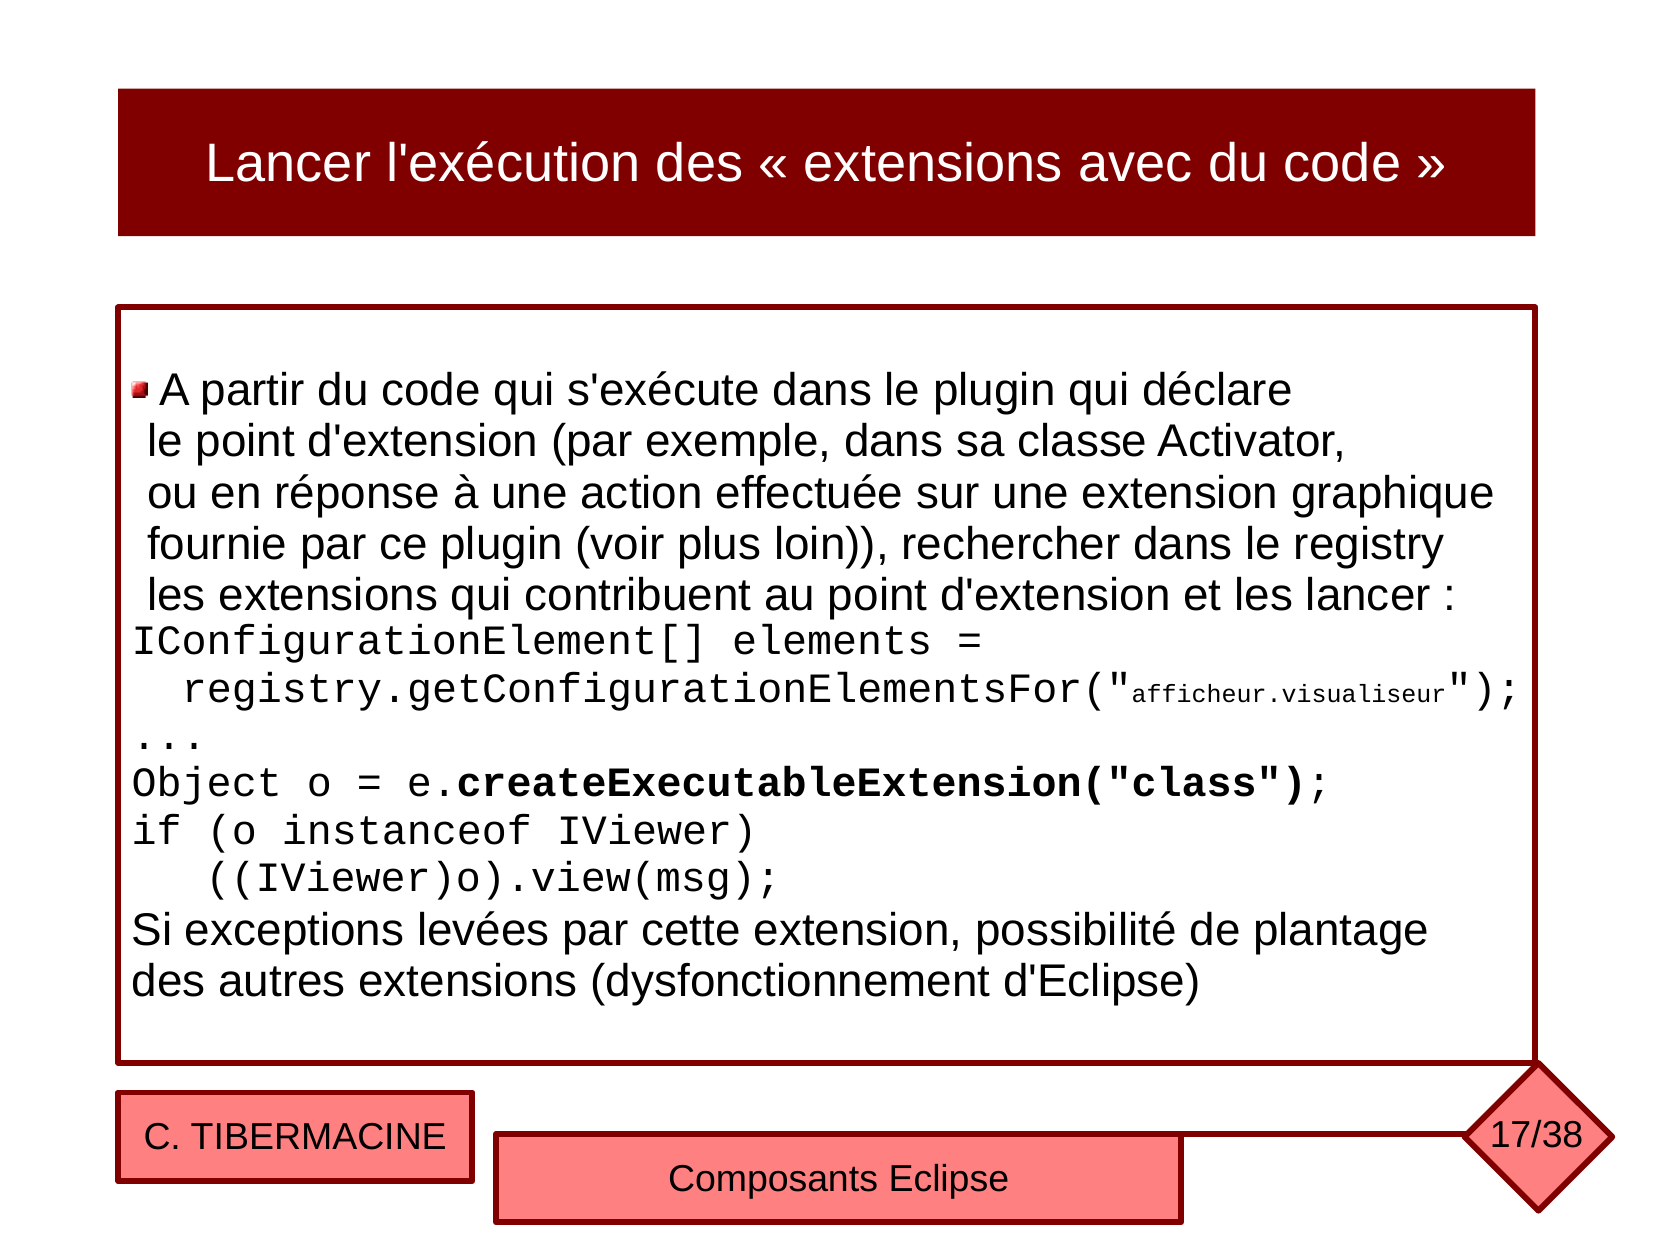

Lancer l'exécution des « extensions avec du code »
 A partir du code qui s'exécute dans le plugin qui déclare
le point d'extension (par exemple, dans sa classe Activator,
ou en réponse à une action effectuée sur une extension graphique
fournie par ce plugin (voir plus loin)), rechercher dans le registry
les extensions qui contribuent au point d'extension et les lancer :
IConfigurationElement[] elements =
 registry.getConfigurationElementsFor("afficheur.visualiseur");
...
Object o = e.createExecutableExtension("class");
if (o instanceof IViewer)
	((IViewer)o).view(msg);
Si exceptions levées par cette extension, possibilité de plantage
des autres extensions (dysfonctionnement d'Eclipse)
C. TIBERMACINE
Composants Eclipse